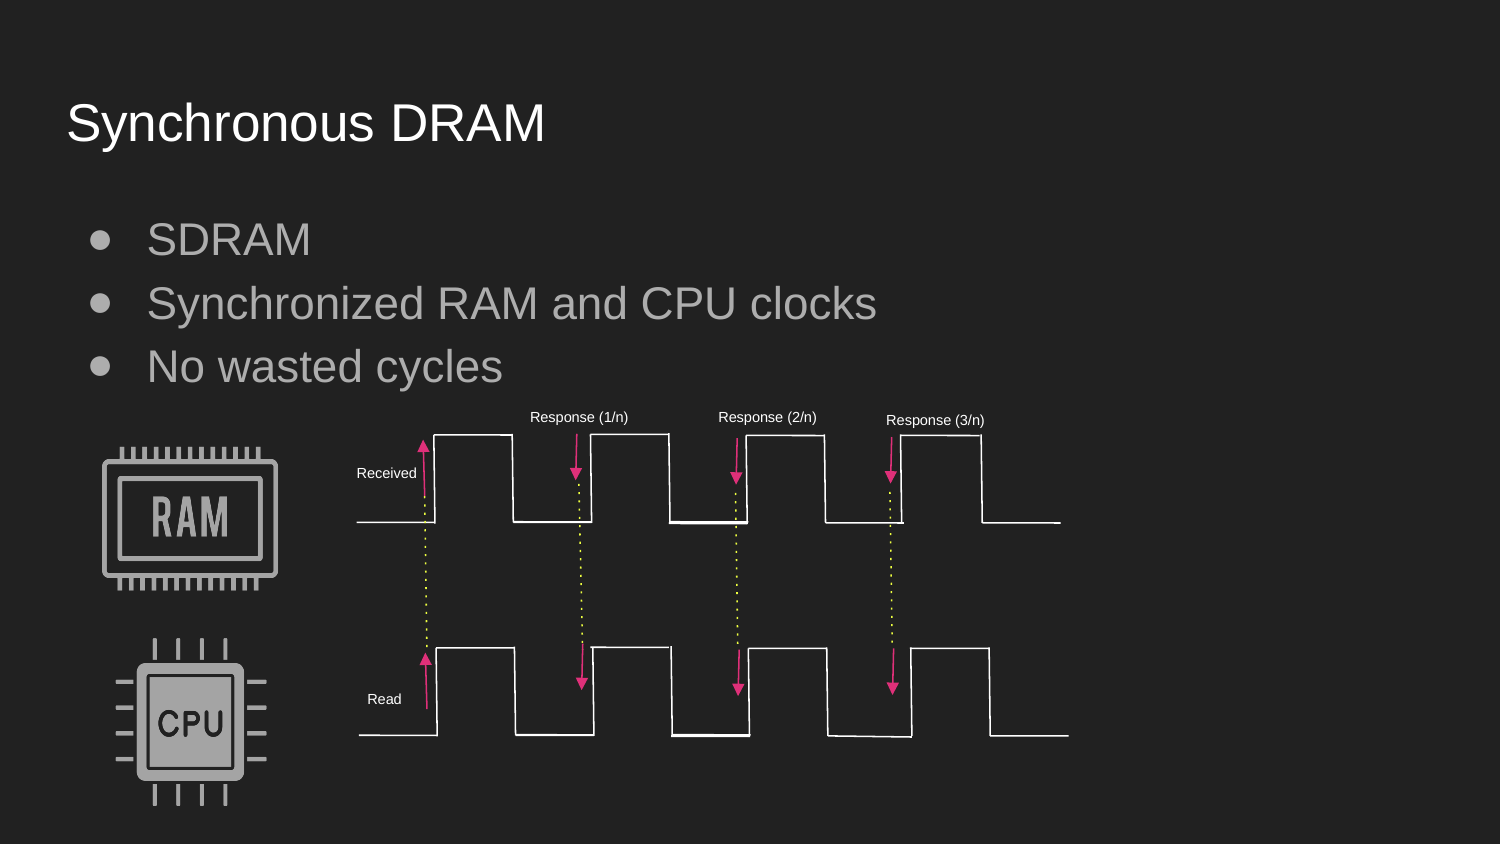

# Synchronous DRAM
SDRAM
Synchronized RAM and CPU clocks
No wasted cycles
Response (1/n)
Response (2/n)
Response (3/n)
Received
Read